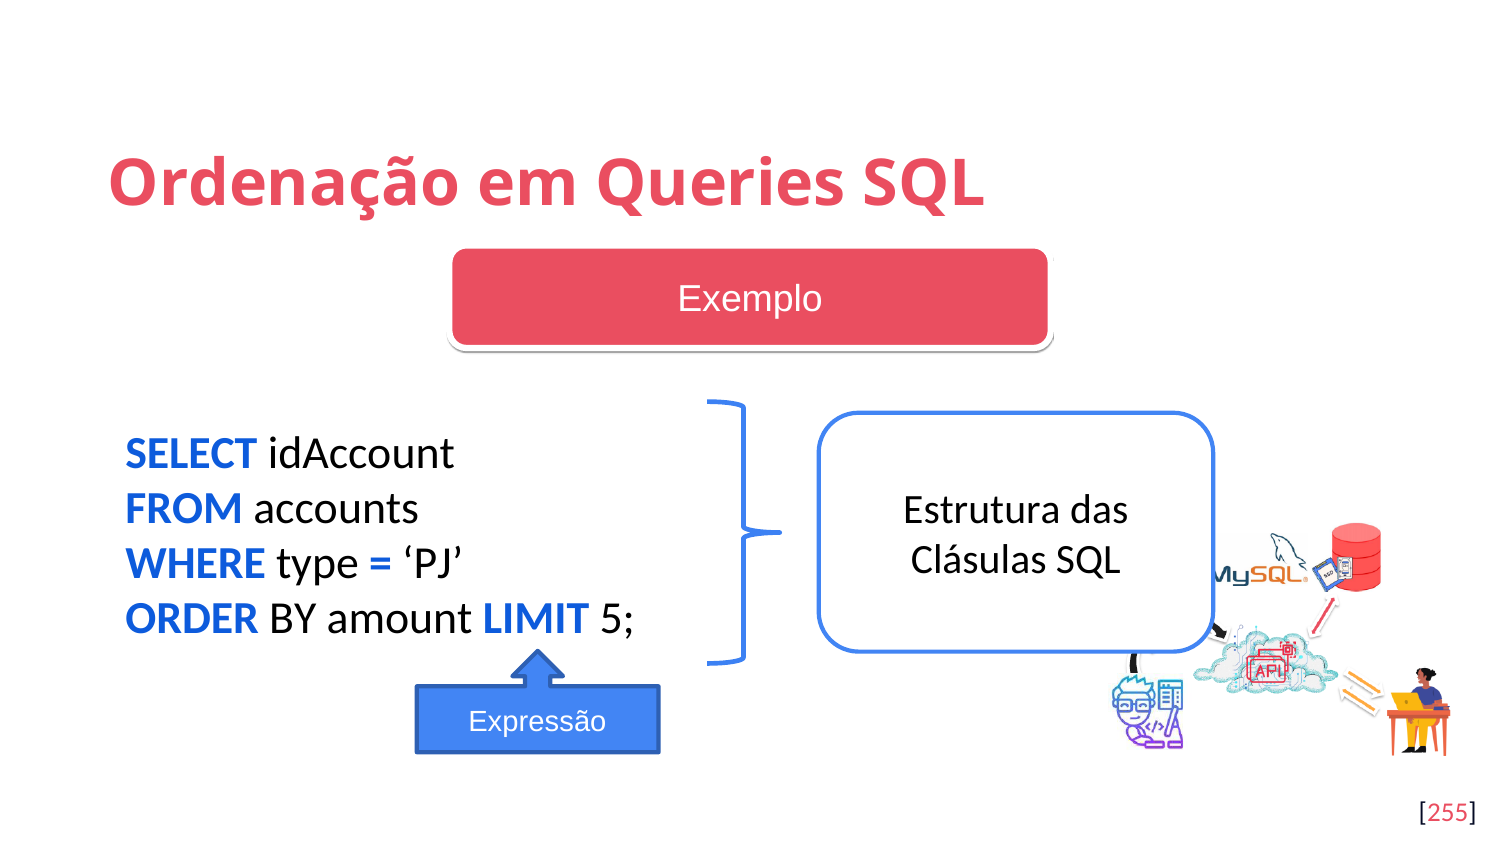

Ordenação em Queries SQL
Exemplo
SELECT idAccount
FROM accounts
WHERE type = ‘PJ’
ORDER BY amount LIMIT 5;
Estrutura das Clásulas SQL
Expressão